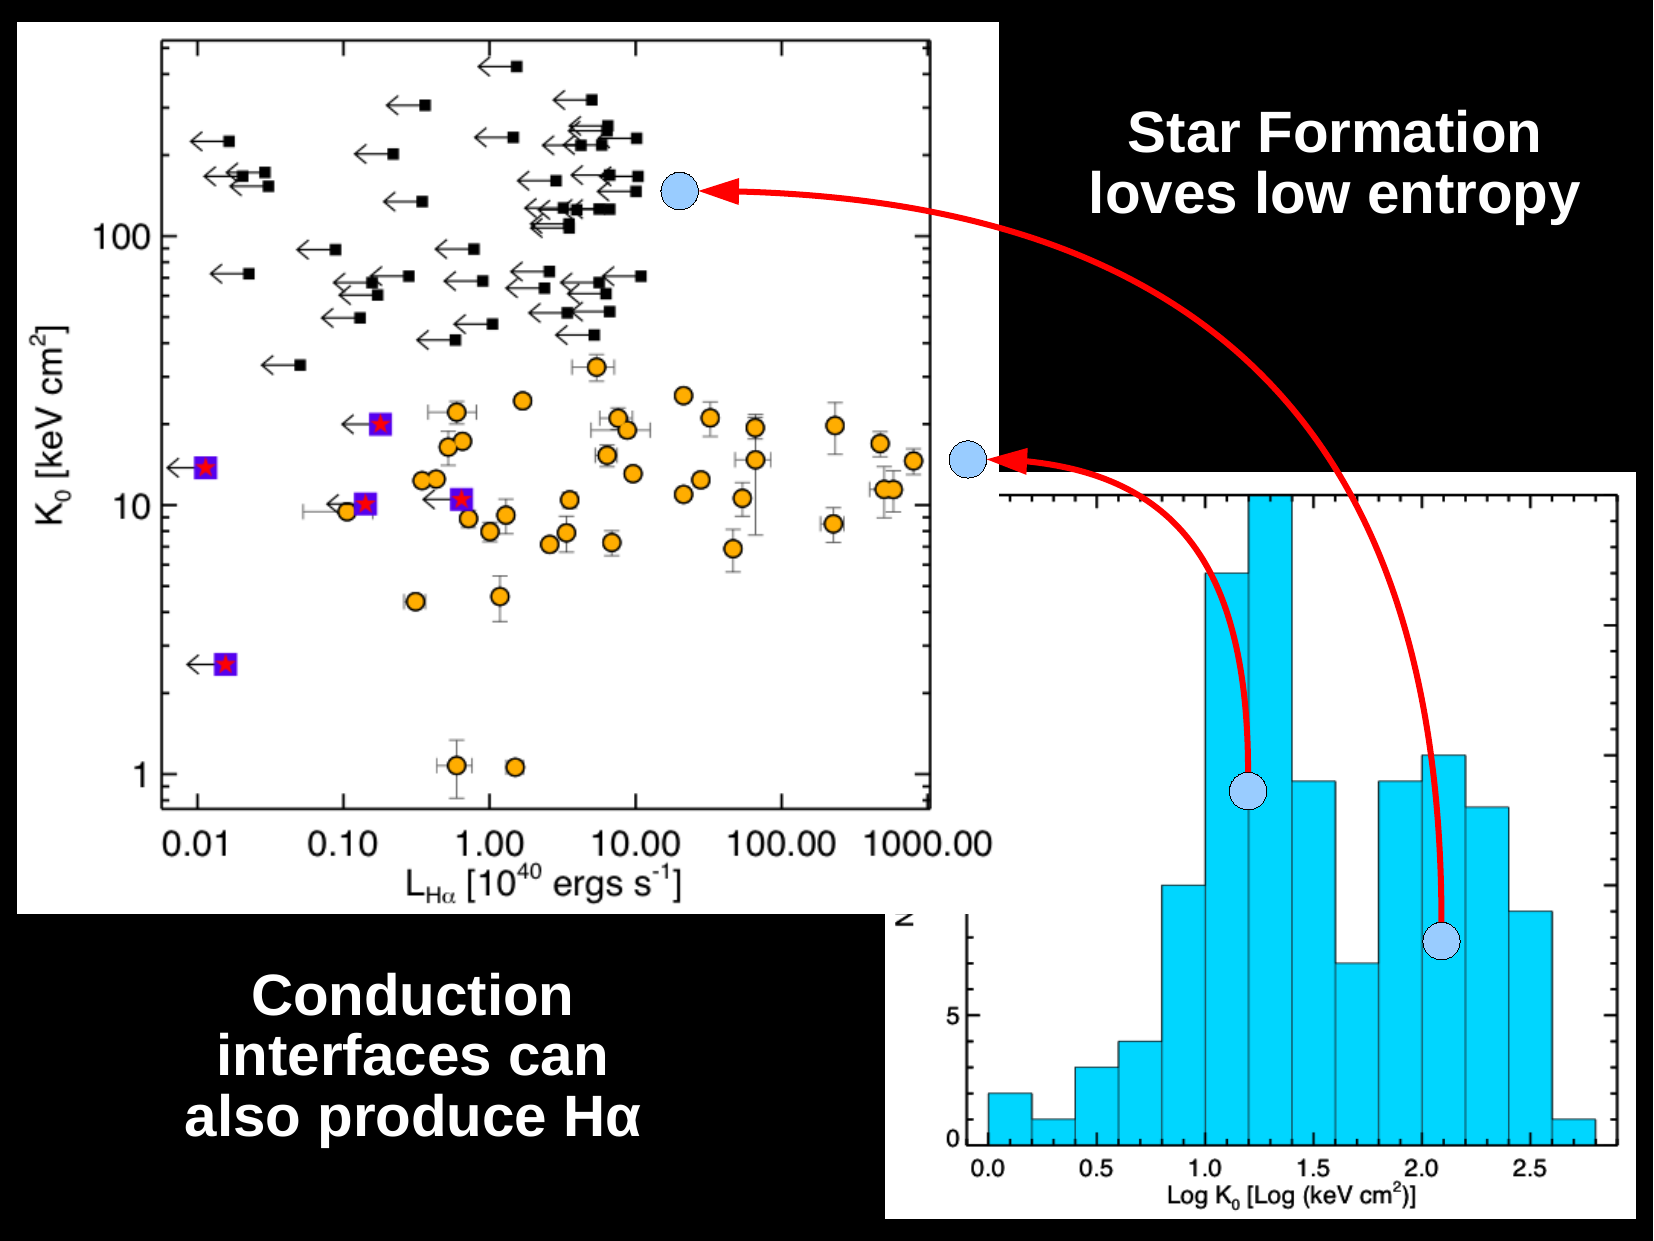

Star Formation loves low entropy
Conduction interfaces can also produce Hα